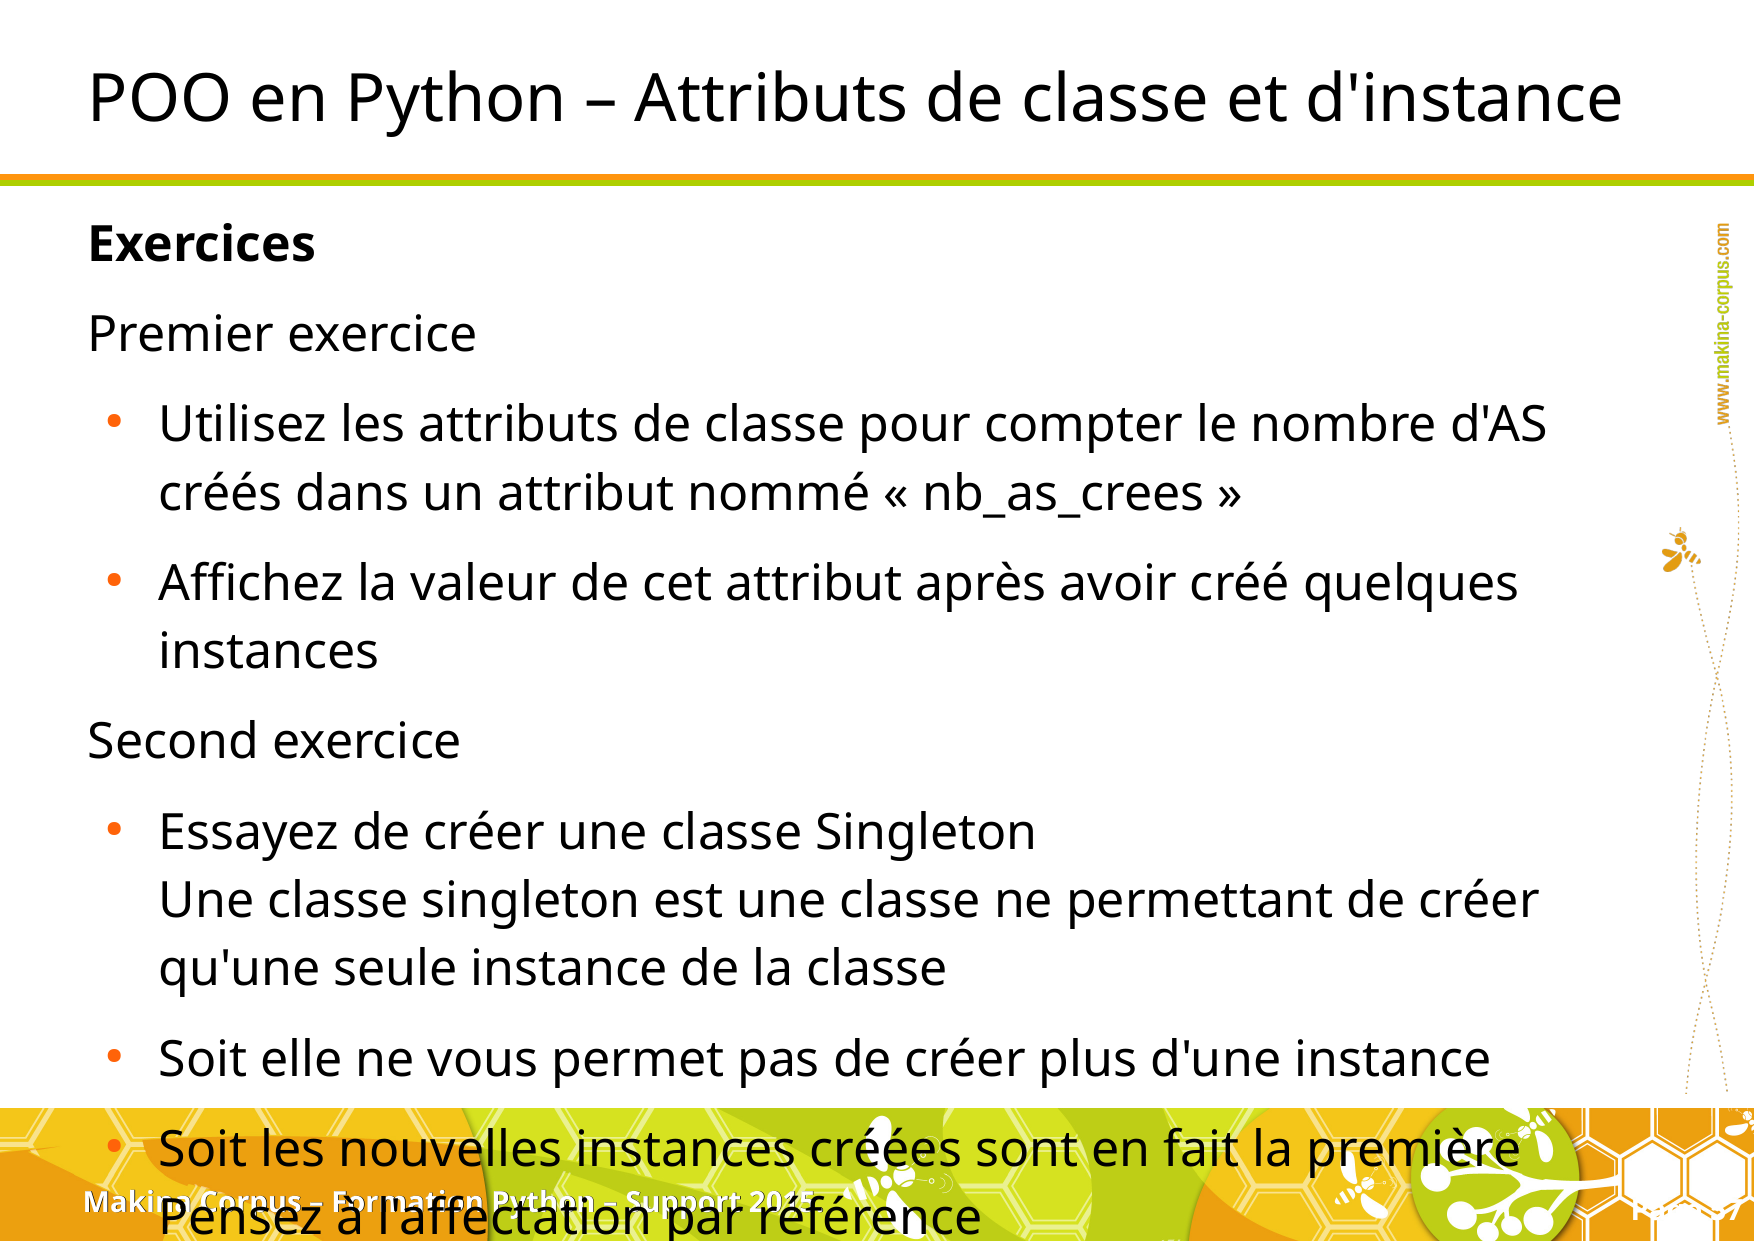

# POO en Python – Attributs de classe et d'instance
Exercices
Premier exercice
Utilisez les attributs de classe pour compter le nombre d'AS créés dans un attribut nommé « nb_as_crees »
Affichez la valeur de cet attribut après avoir créé quelques instances
Second exercice
Essayez de créer une classe Singleton
Une classe singleton est une classe ne permettant de créer qu'une seule instance de la classe
Soit elle ne vous permet pas de créer plus d'une instance
Soit les nouvelles instances créées sont en fait la première
Pensez à l'affectation par référence
tesg
57